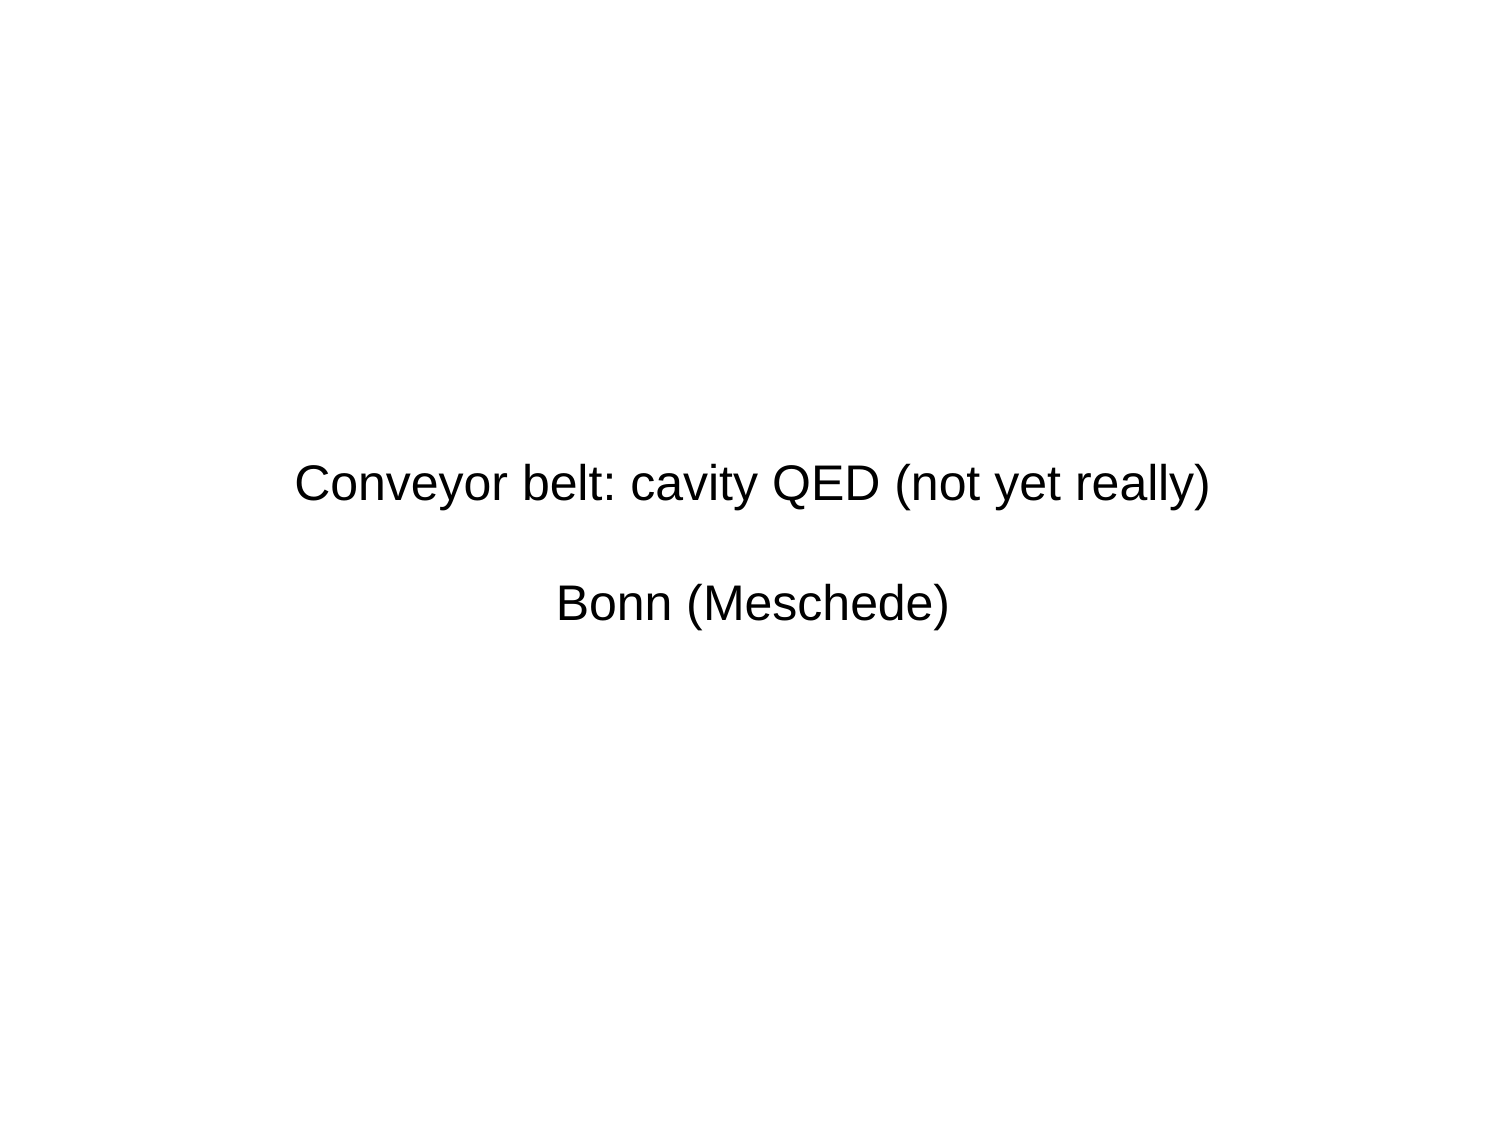

Conveyor belt: cavity QED (not yet really)
Bonn (Meschede)